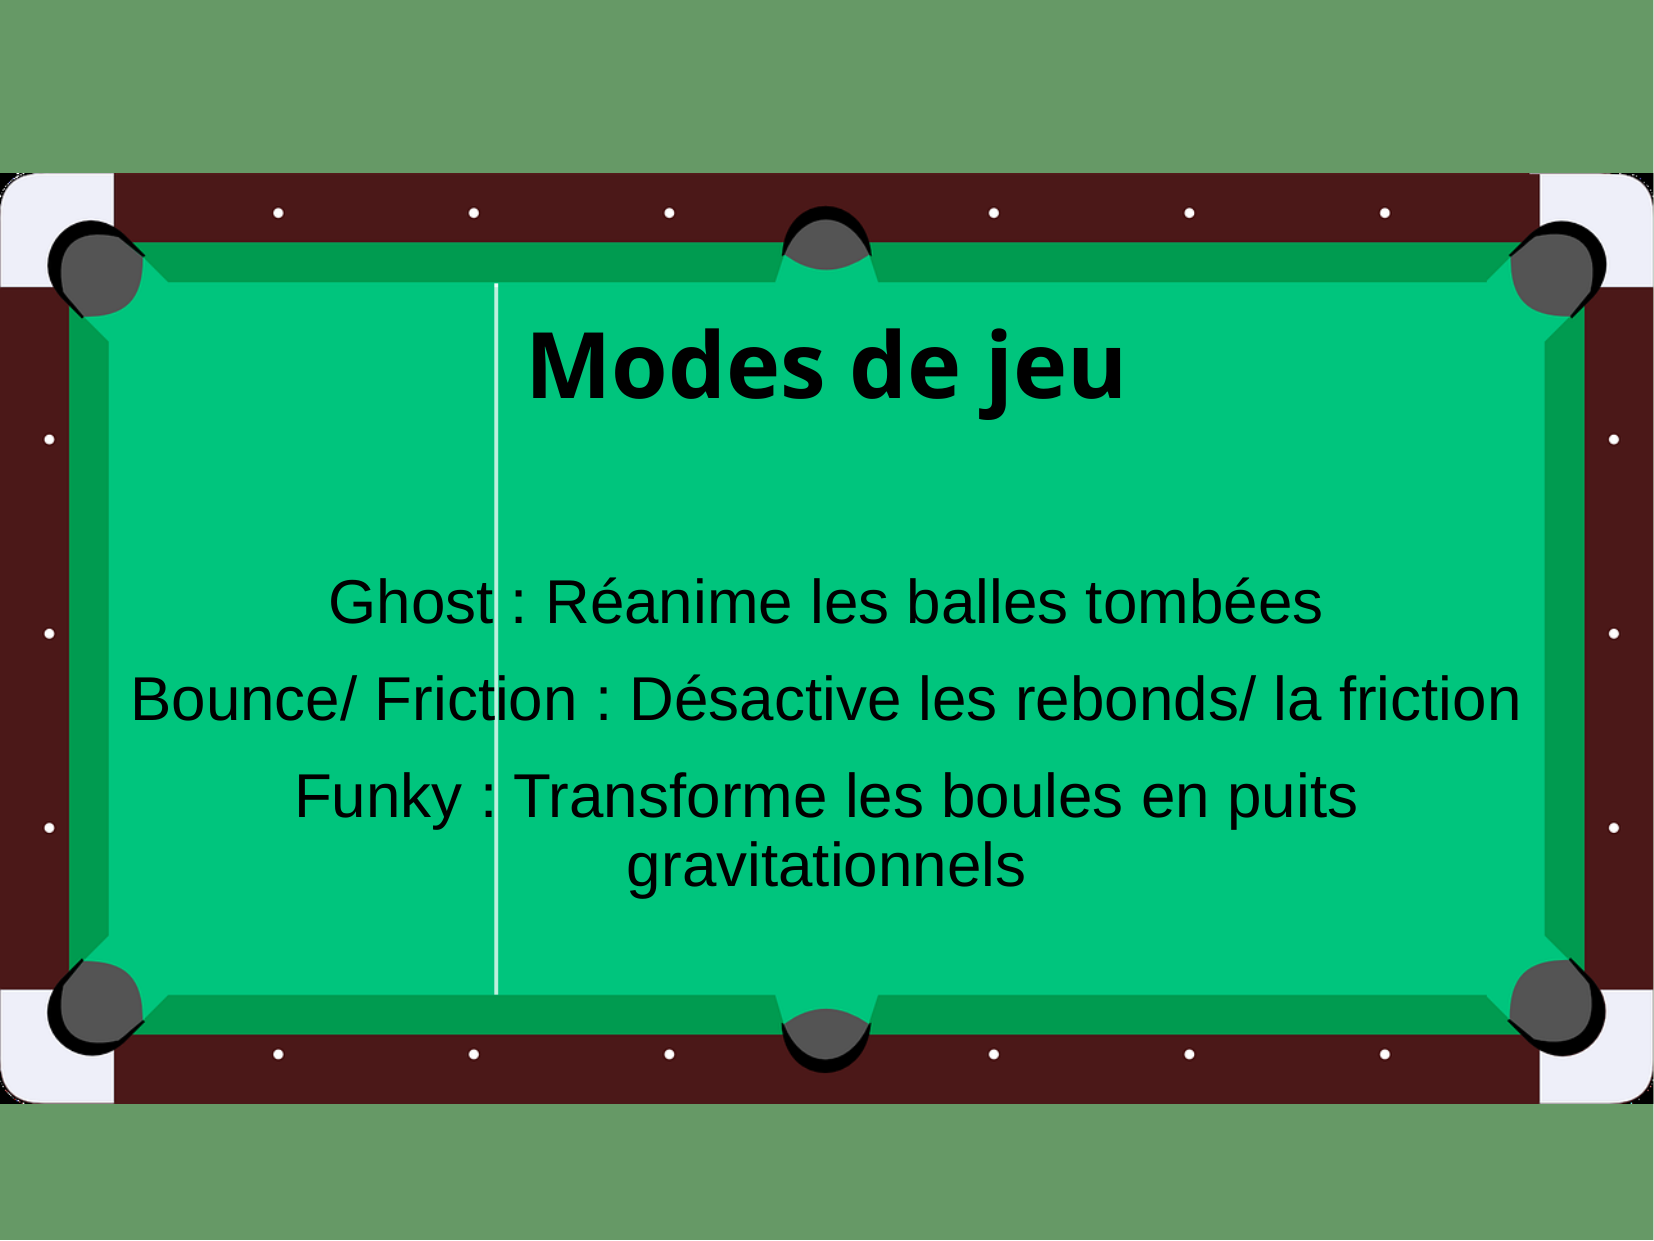

# Modes de jeu
Ghost : Réanime les balles tombées
Bounce/ Friction : Désactive les rebonds/ la friction
Funky : Transforme les boules en puits gravitationnels